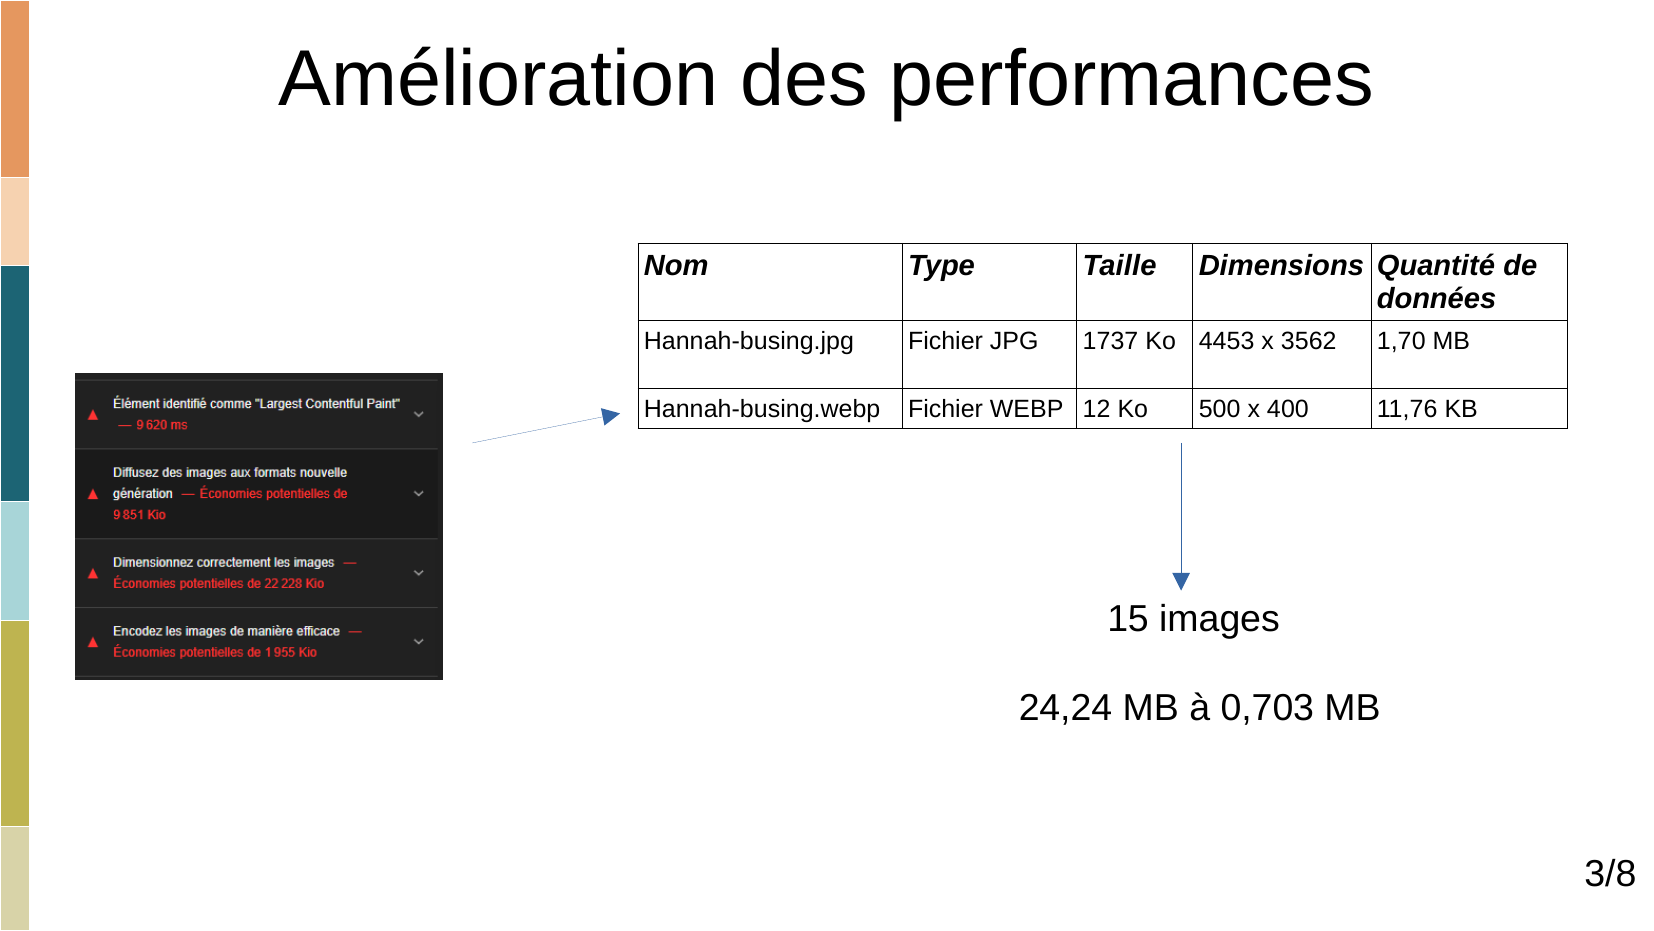

# Amélioration des performances
| Nom | Type | Taille | Dimensions | Quantité de données |
| --- | --- | --- | --- | --- |
| Hannah-busing.jpg | Fichier JPG | 1737 Ko | 4453 x 3562 | 1,70 MB |
| Hannah-busing.webp | Fichier WEBP | 12 Ko | 500 x 400 | 11,76 KB |
15 images
24,24 MB à 0,703 MB